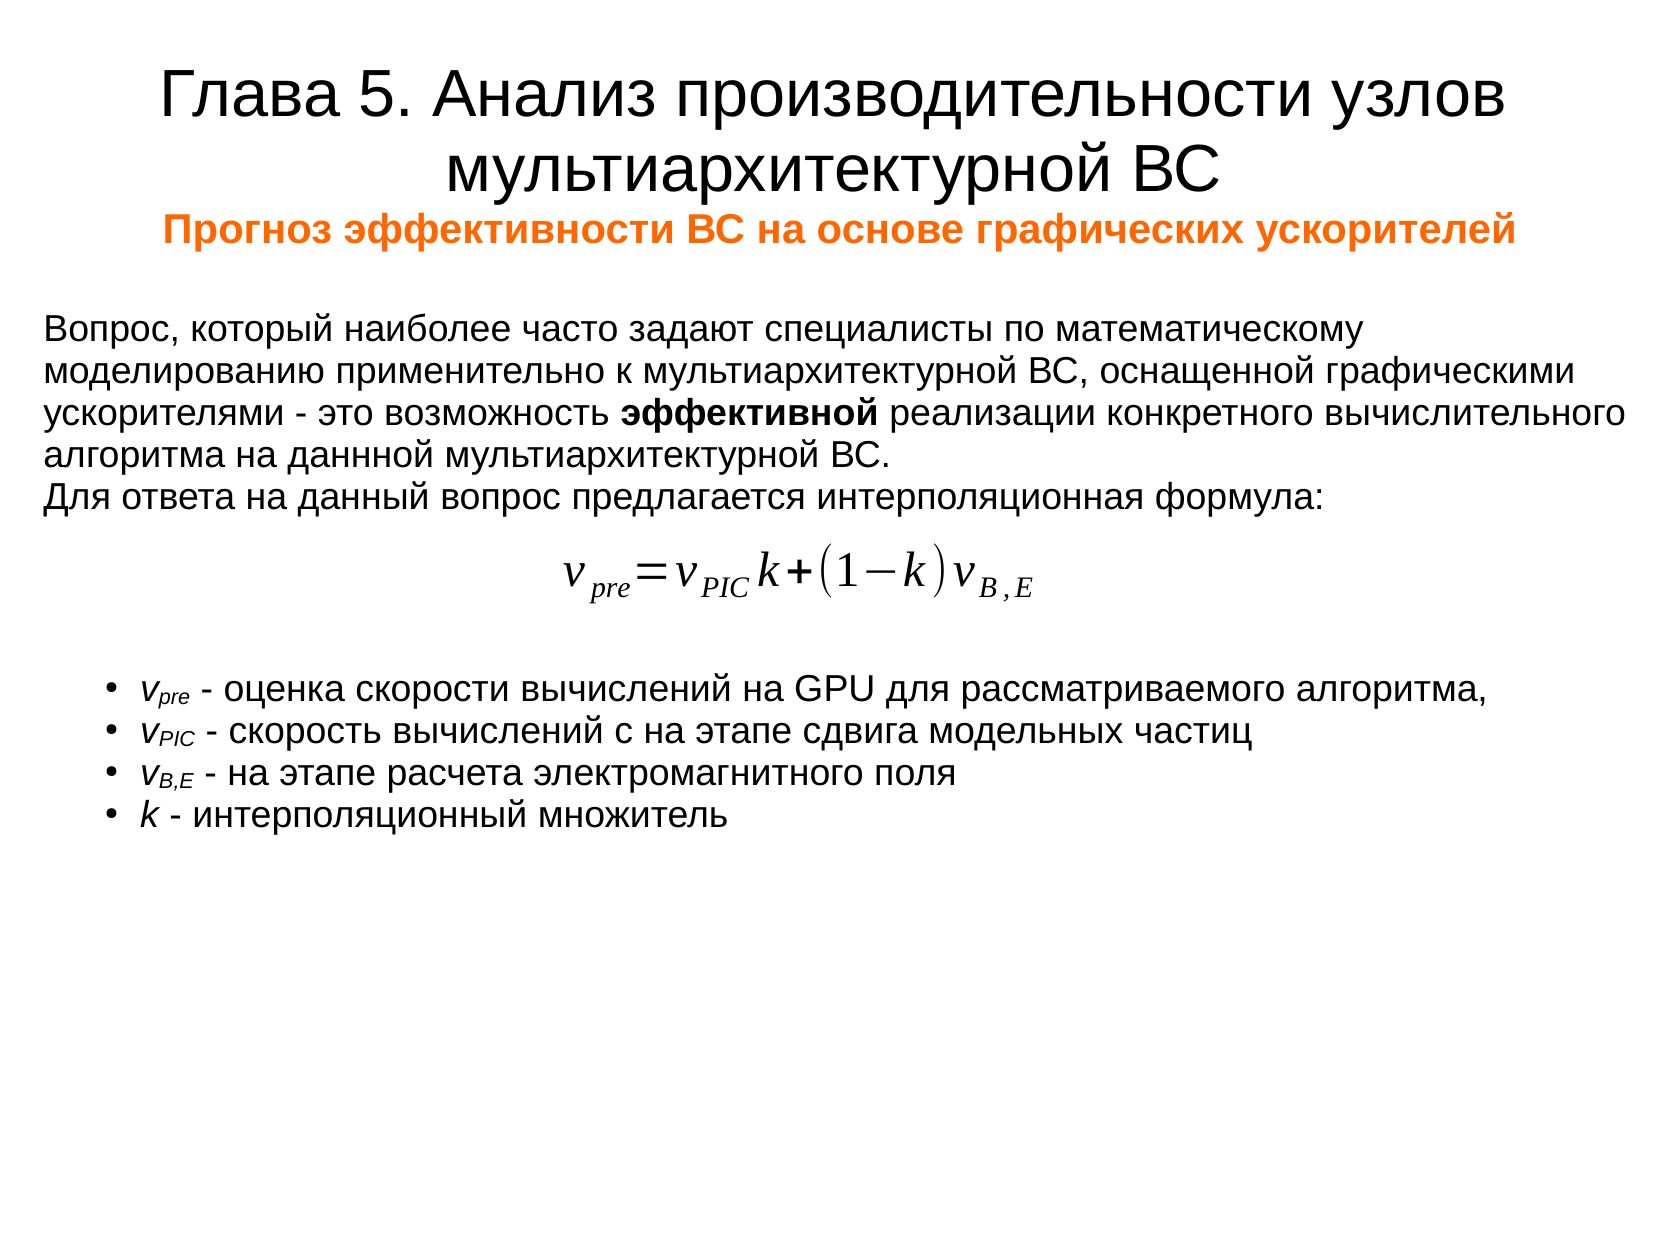

# Глава 5. Анализ производительности узлов мультиархитектурной ВС Прогноз эффективности ВС на основе графических ускорителей
Вопрос, который наиболее часто задают специалисты по математическому моделированию применительно к мультиархитектурной ВС, оснащенной графическими ускорителями - это возможность эффективной реализации конкретного вычислительного алгоритма на даннной мультиархитектурной ВС.
Для ответа на данный вопрос предлагается интерполяционная формула:
vpre - оценка скорости вычислений на GPU для рассматриваемого алгоритма,
vPIC - скорость вычислений с на этапе сдвига модельных частиц
vB,E - на этапе расчета электромагнитного поля
k - интерполяционный множитель